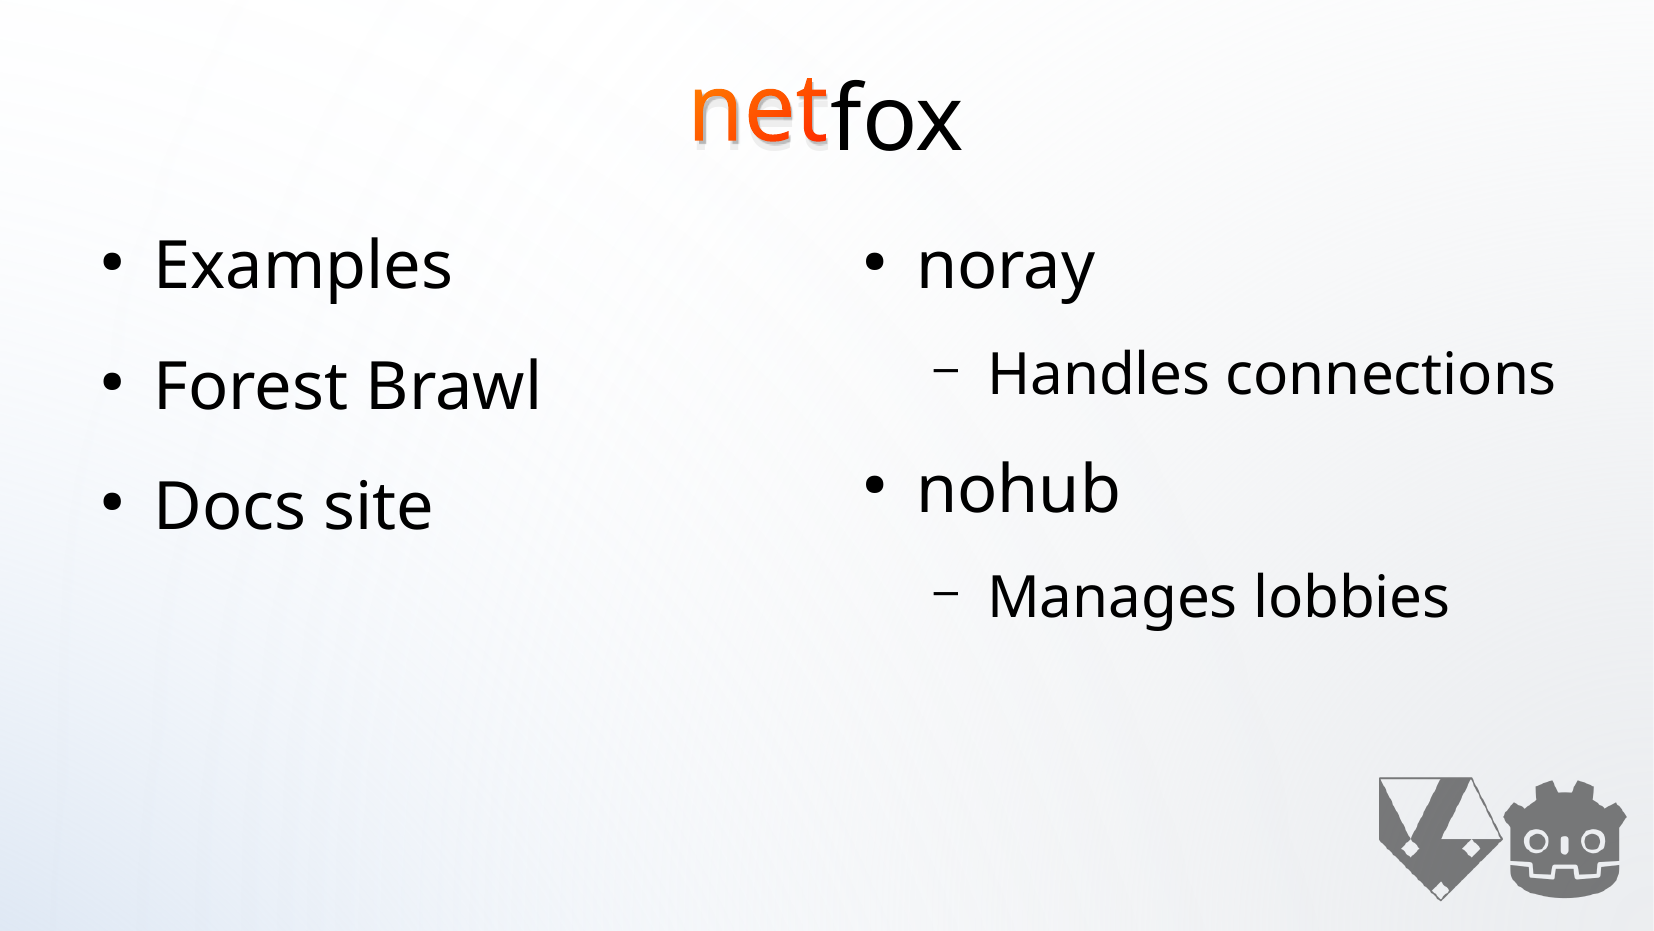

# netfox
net
Examples
Forest Brawl
Docs site
noray
Handles connections
nohub
Manages lobbies